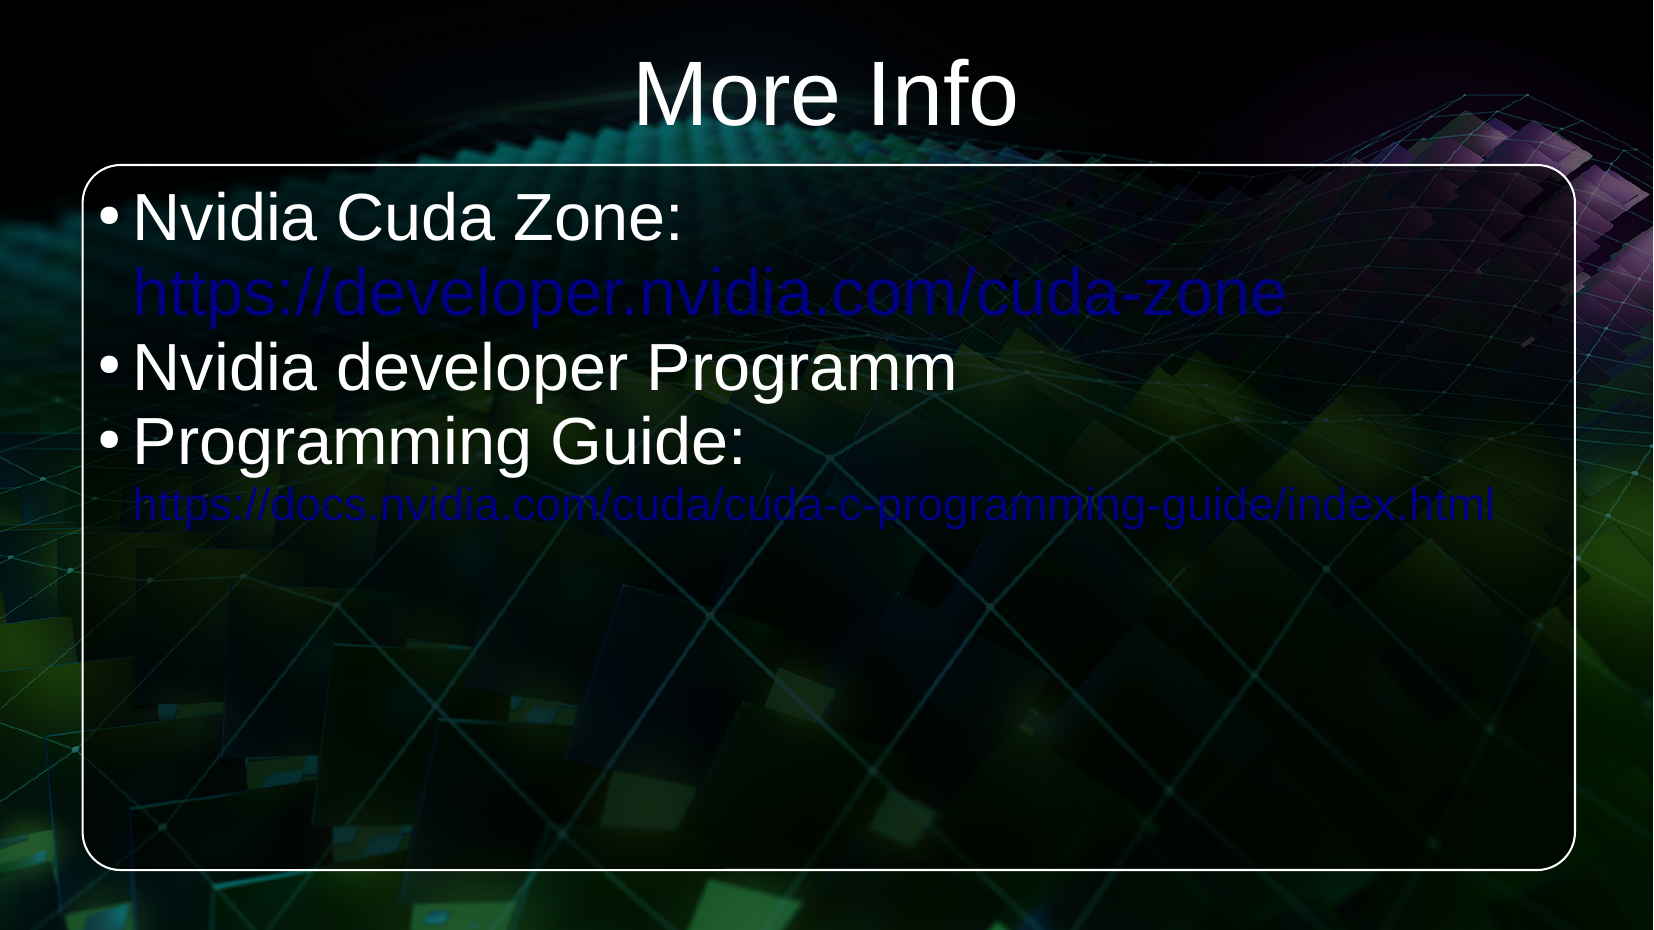

# More Info
Nvidia Cuda Zone:https://developer.nvidia.com/cuda-zone
Nvidia developer Programm
Programming Guide:https://docs.nvidia.com/cuda/cuda-c-programming-guide/index.html